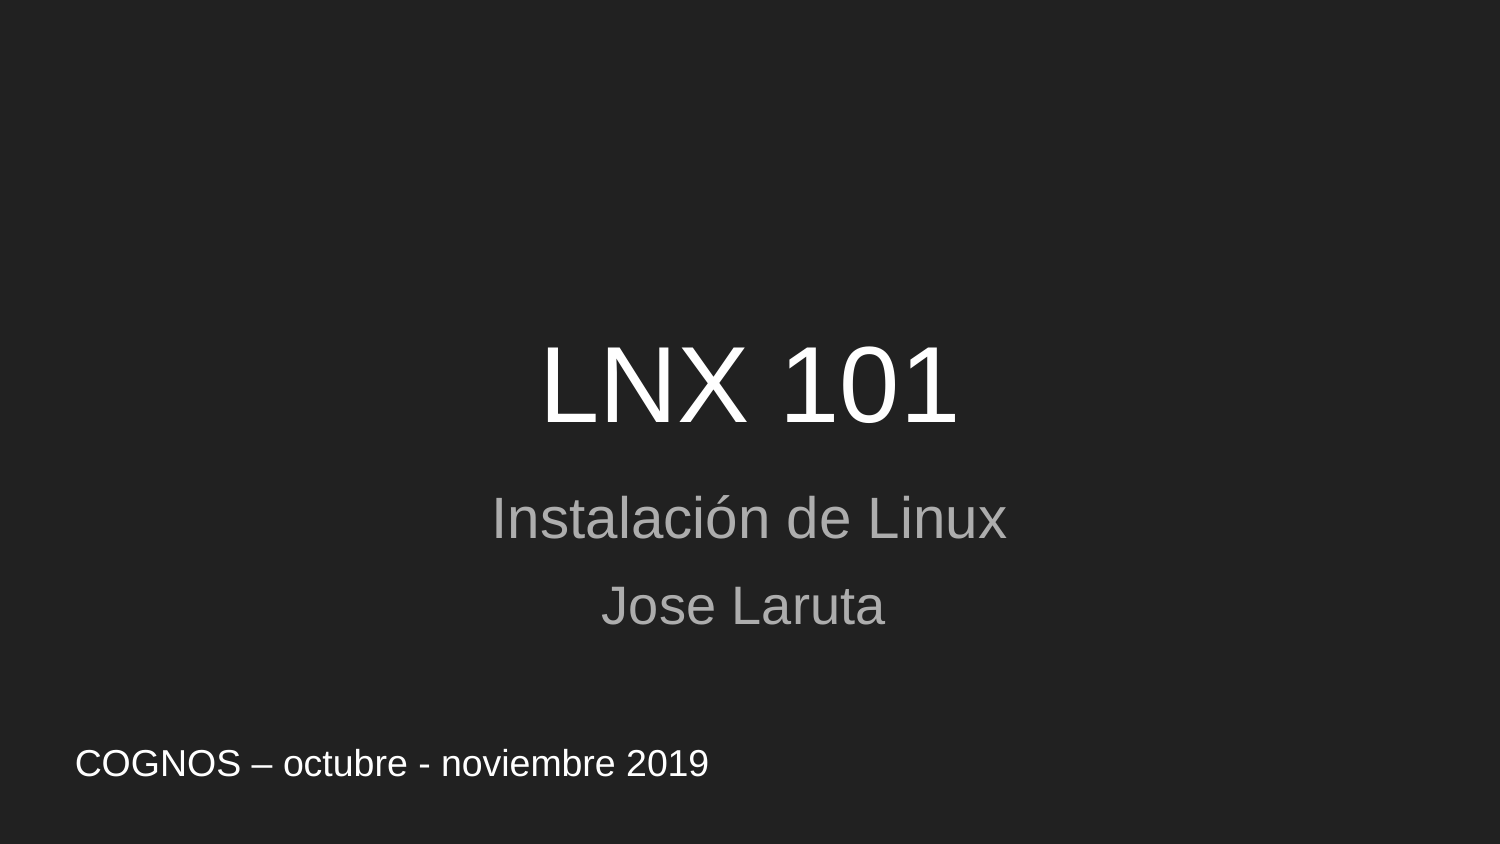

# LNX 101
Instalación de Linux
Jose Laruta
COGNOS – octubre - noviembre 2019